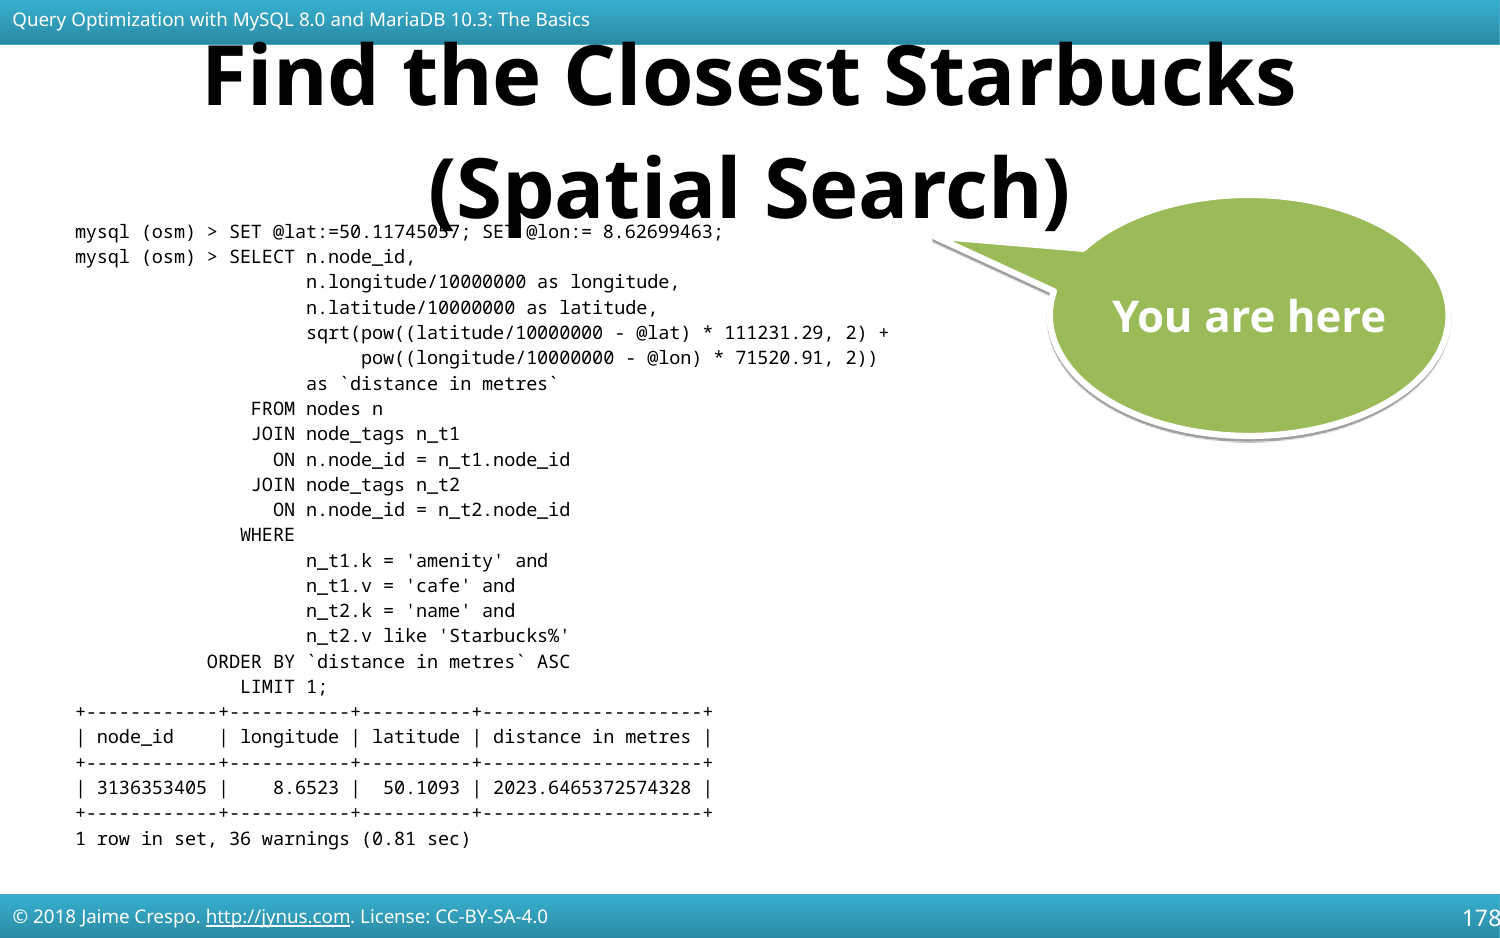

# Find the Closest Starbucks (Spatial Search)
You are here
mysql (osm) > SET @lat:=50.11745057; SET @lon:= 8.62699463;
mysql (osm) > SELECT n.node_id,
 n.longitude/10000000 as longitude,
 n.latitude/10000000 as latitude,
 sqrt(pow((latitude/10000000 - @lat) * 111231.29, 2) +
 pow((longitude/10000000 - @lon) * 71520.91, 2))
 as `distance in metres`
 FROM nodes n
 JOIN node_tags n_t1
 ON n.node_id = n_t1.node_id
 JOIN node_tags n_t2
 ON n.node_id = n_t2.node_id
 WHERE
 n_t1.k = 'amenity' and
 n_t1.v = 'cafe' and
 n_t2.k = 'name' and
 n_t2.v like 'Starbucks%'
 ORDER BY `distance in metres` ASC
 LIMIT 1;
+------------+-----------+----------+--------------------+
| node_id | longitude | latitude | distance in metres |
+------------+-----------+----------+--------------------+
| 3136353405 | 8.6523 | 50.1093 | 2023.6465372574328 |
+------------+-----------+----------+--------------------+
1 row in set, 36 warnings (0.81 sec)